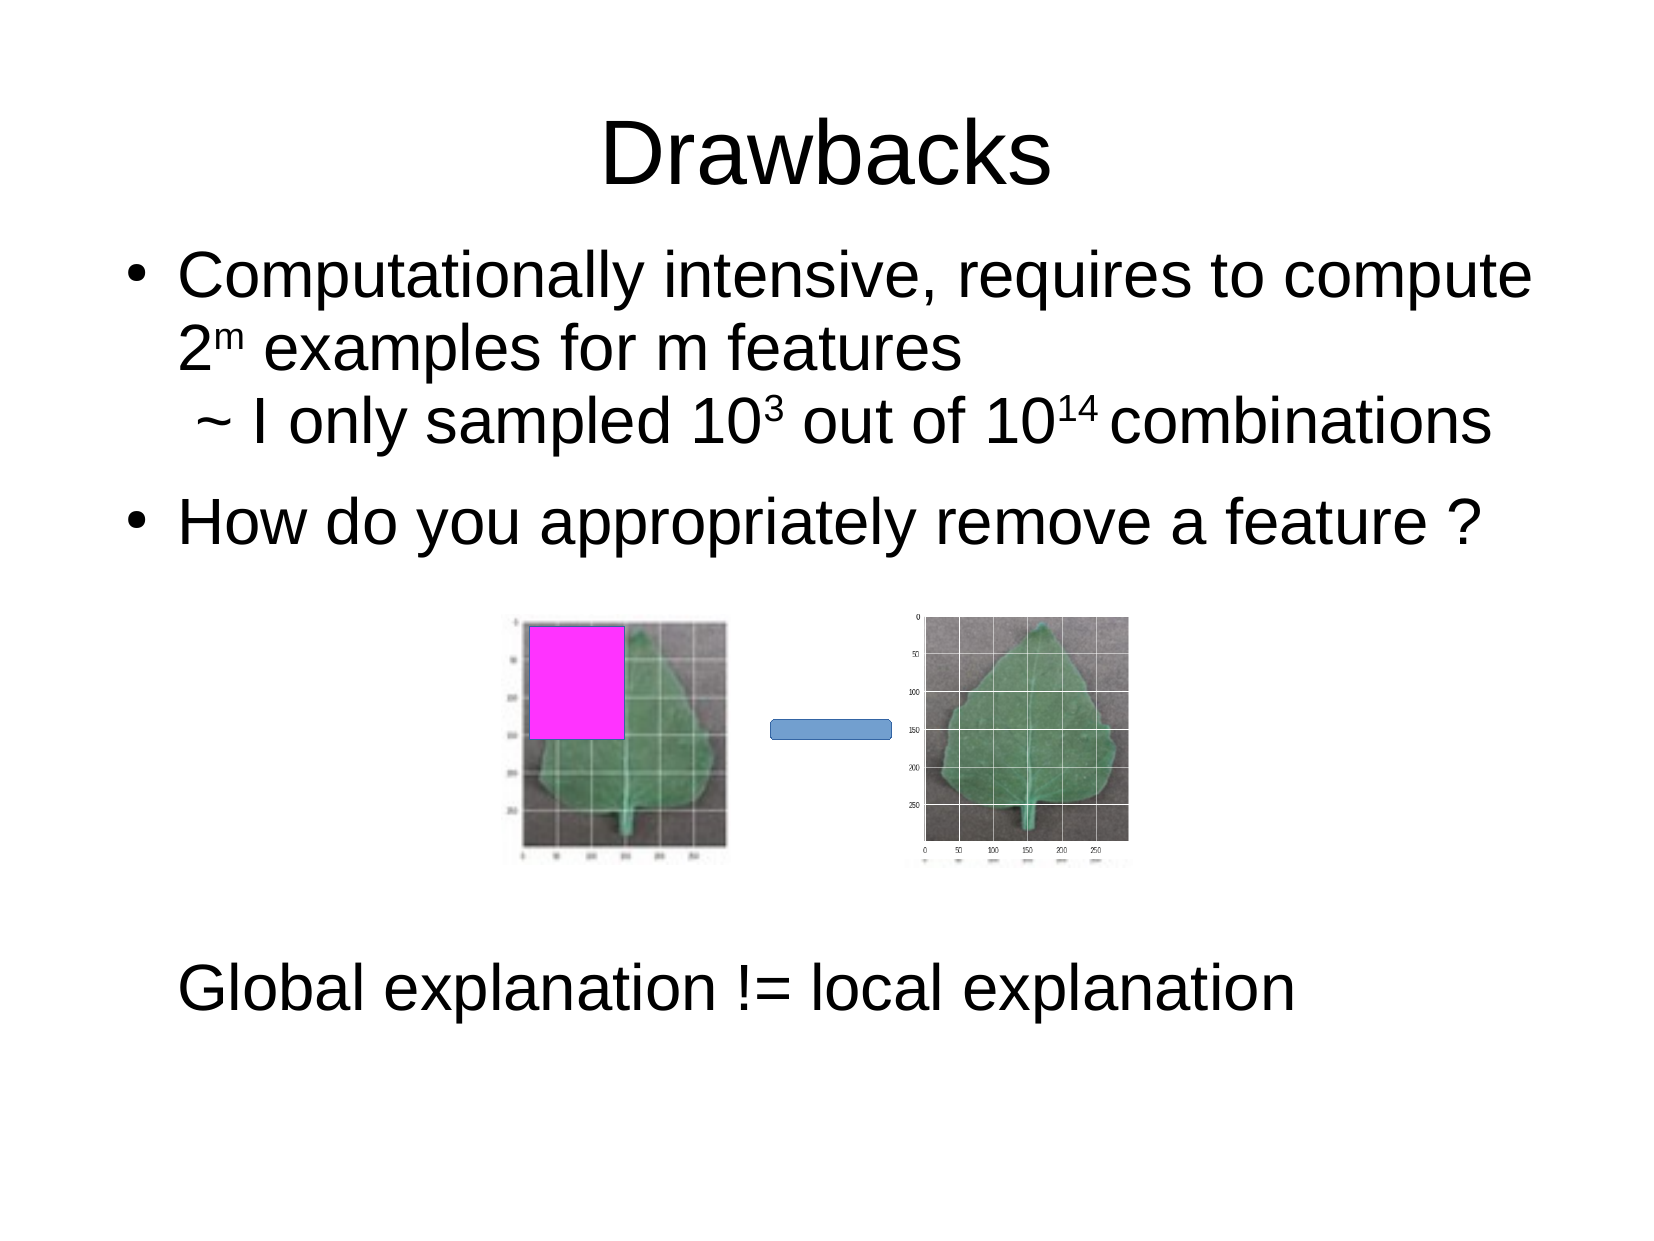

# Drawbacks
Computationally intensive, requires to compute 2m examples for m features
 ~ I only sampled 103 out of 1014 combinations
How do you appropriately remove a feature ?
Global explanation != local explanation